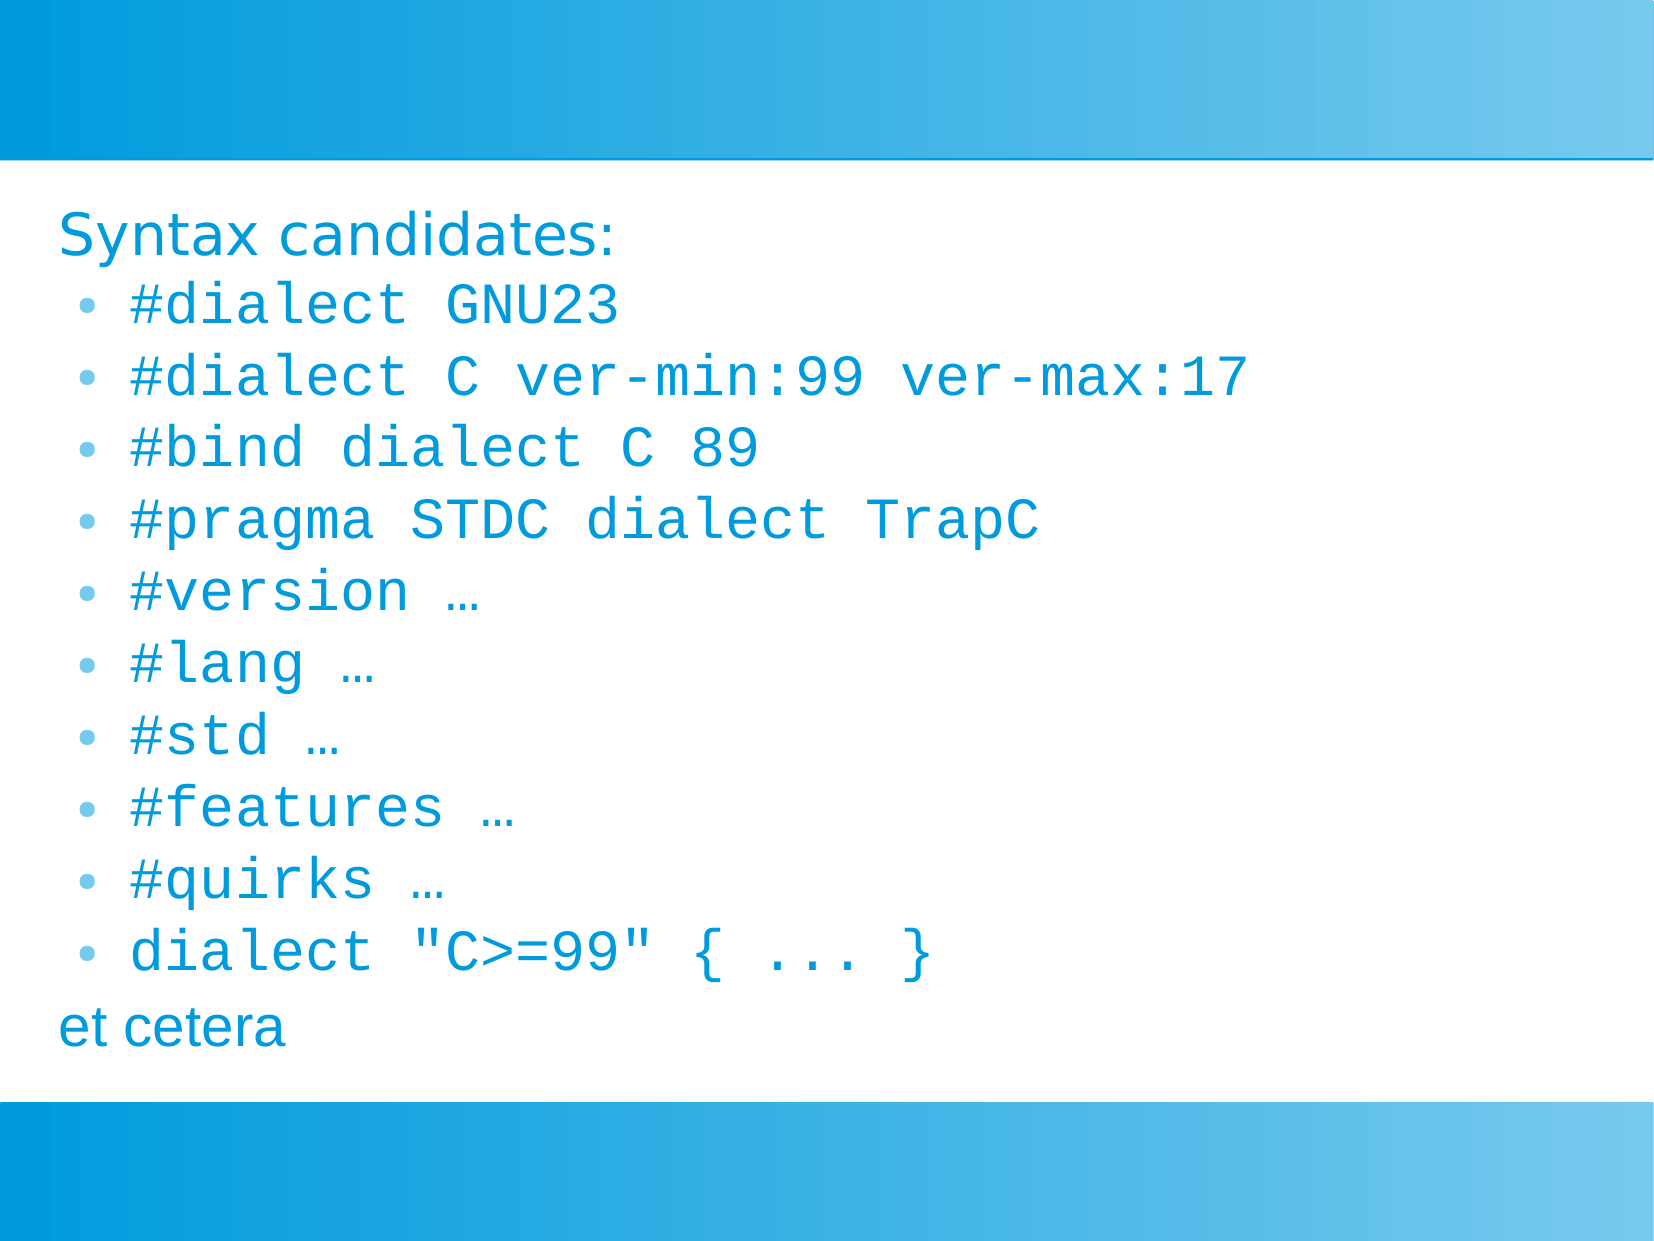

# Syntax candidates:
#dialect GNU23
#dialect C ver-min:99 ver-max:17
#bind dialect C 89
#pragma STDC dialect TrapC
#version …
#lang …
#std …
#features …
#quirks …
dialect "C>=99" { ... }
et cetera